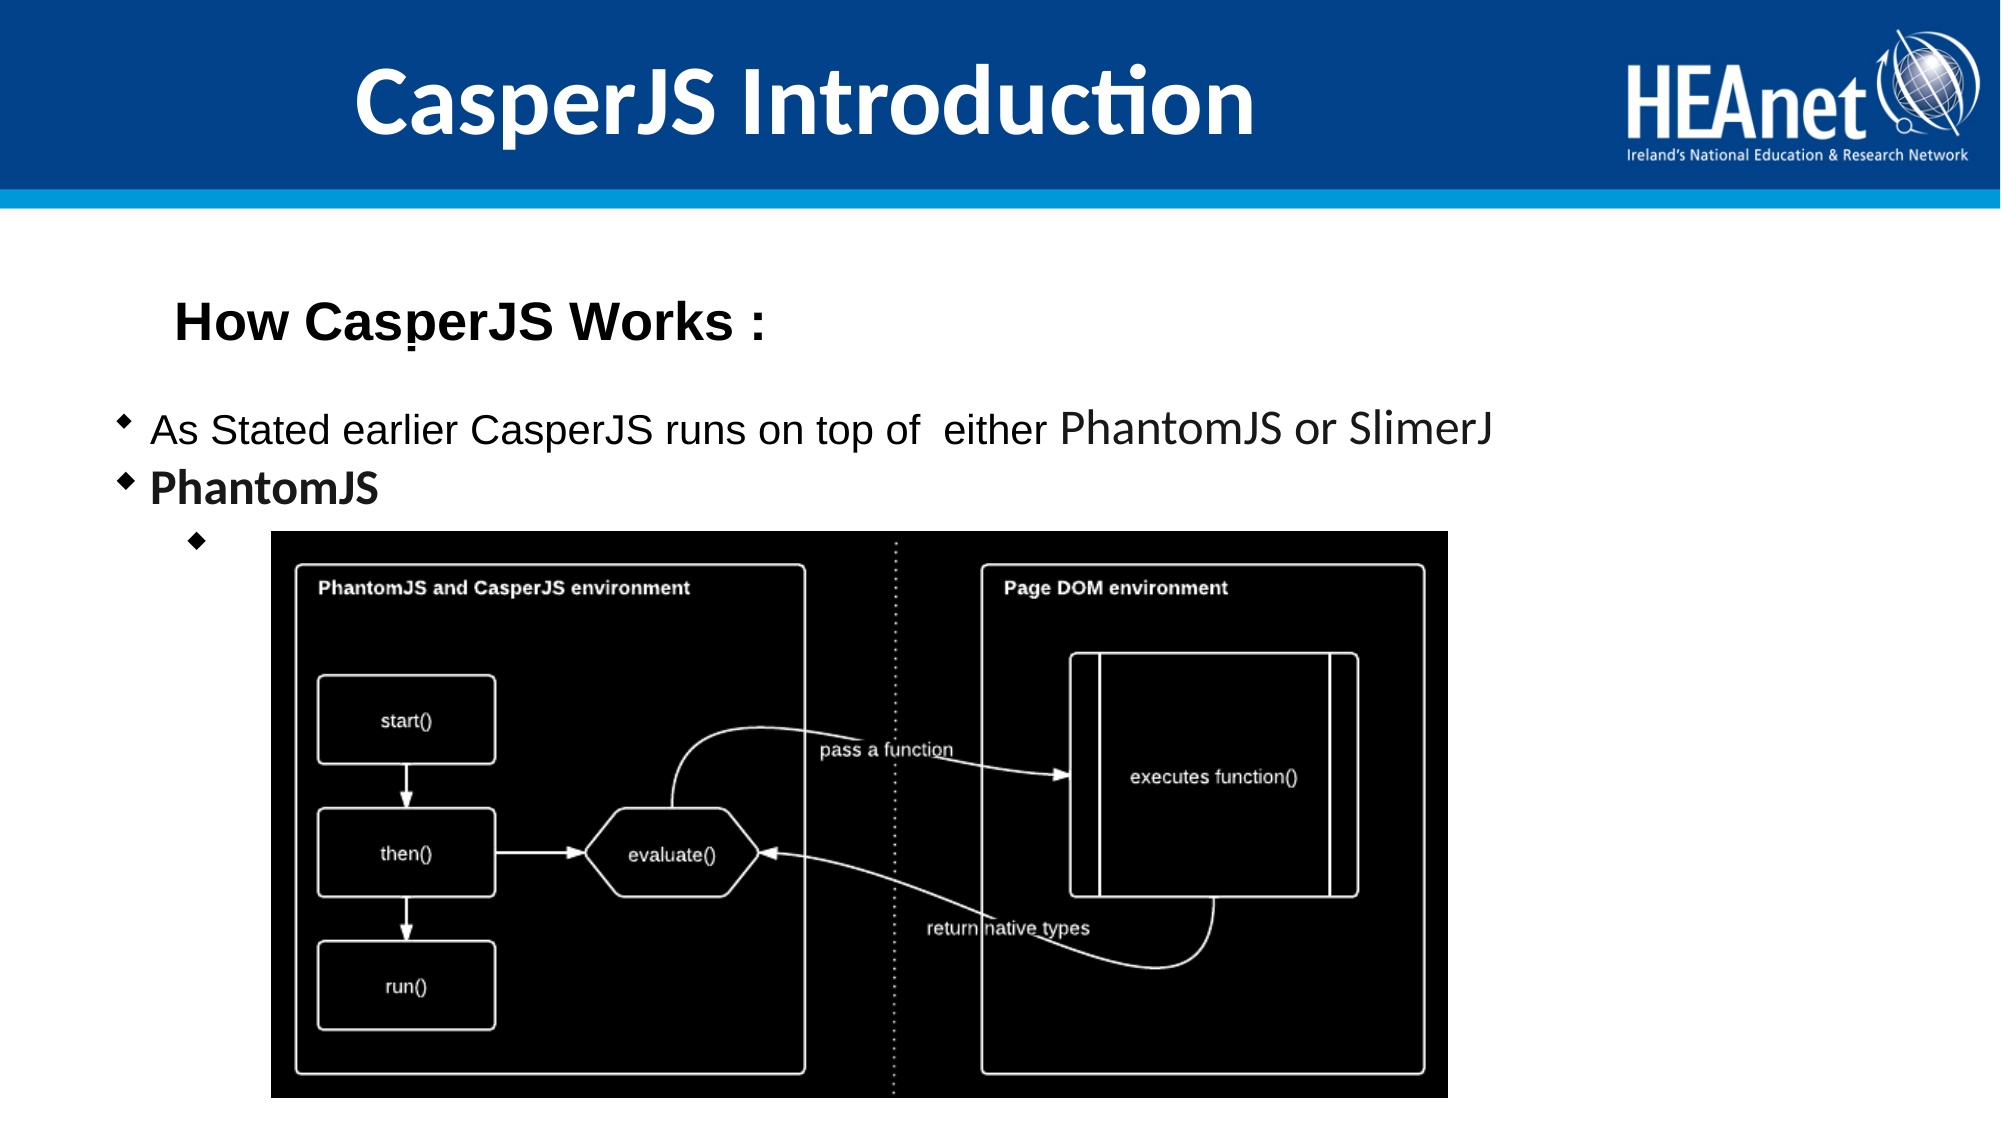

CasperJS Introduction
How CasperJS Works :
As Stated earlier CasperJS runs on top of either PhantomJS or SlimerJ
PhantomJS